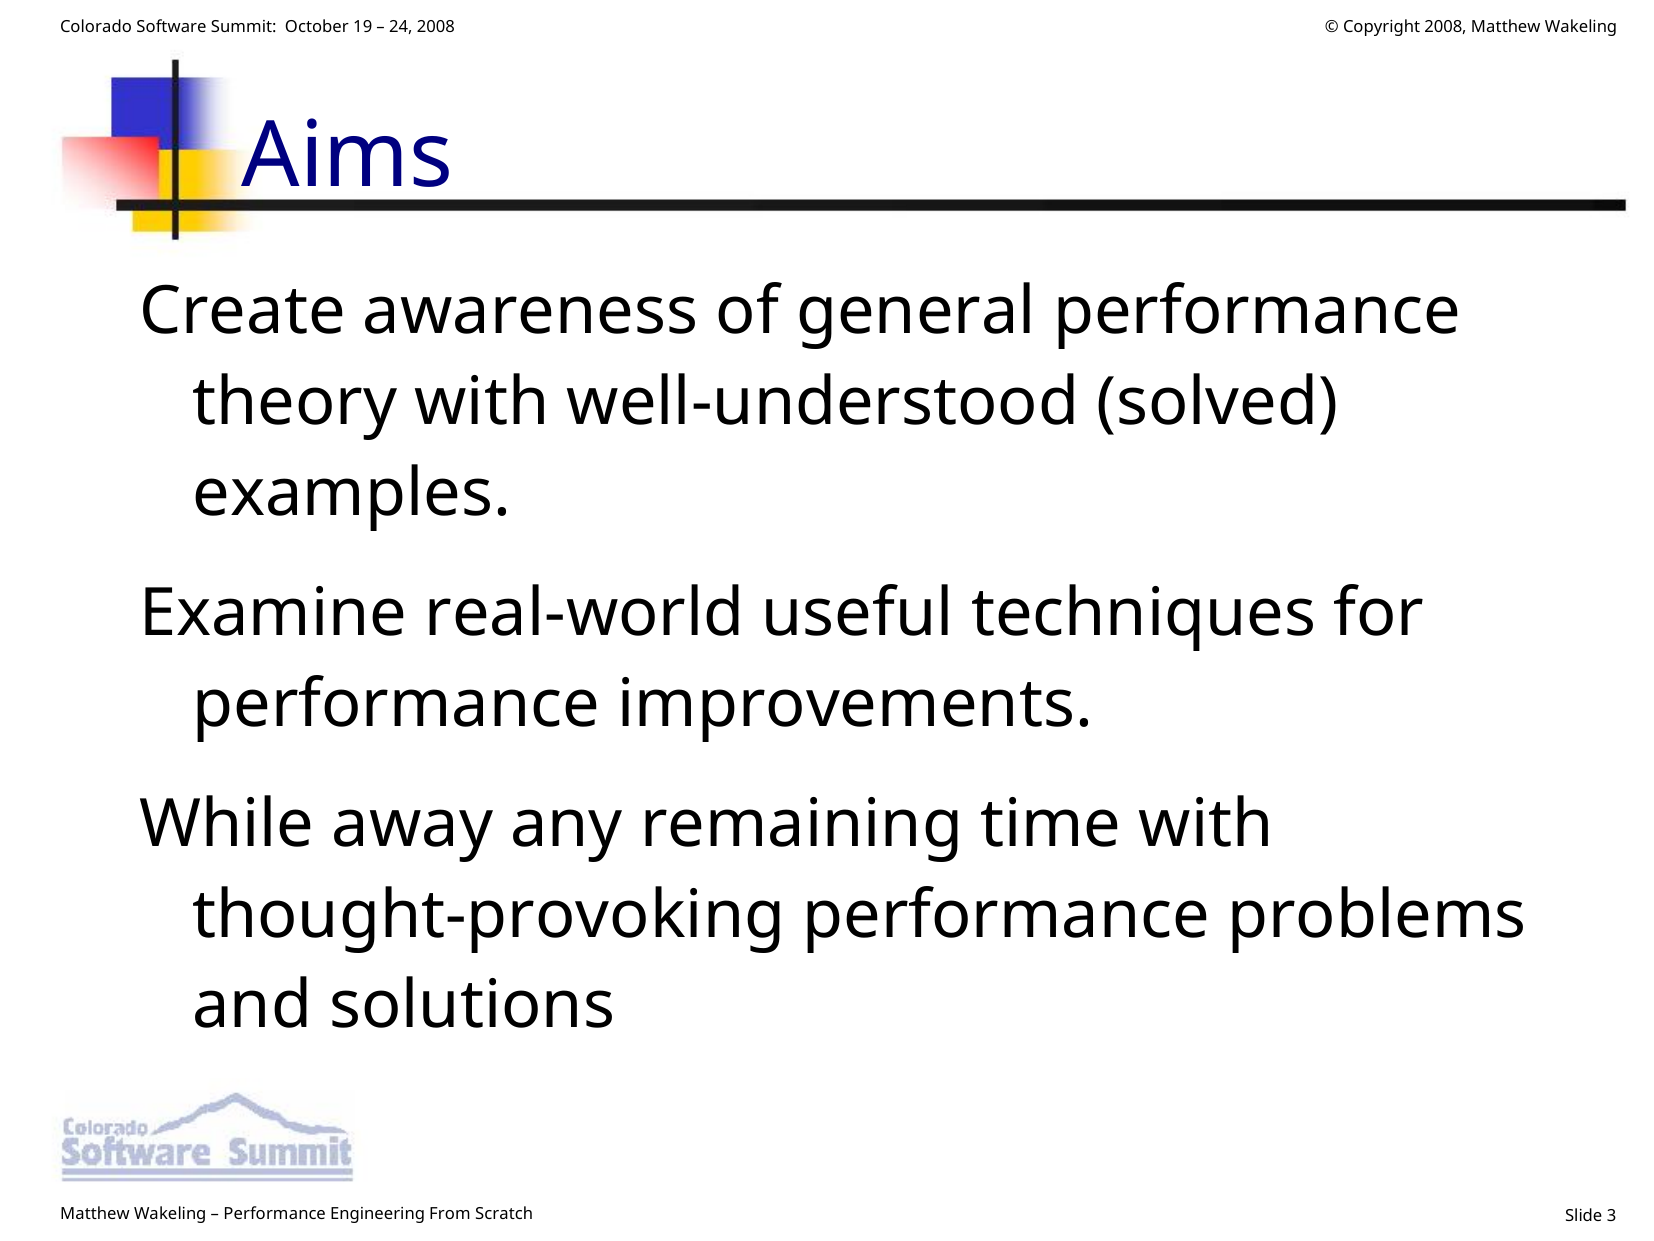

# Aims
Create awareness of general performance theory with well-understood (solved) examples.
Examine real-world useful techniques for performance improvements.
While away any remaining time with thought-provoking performance problems and solutions